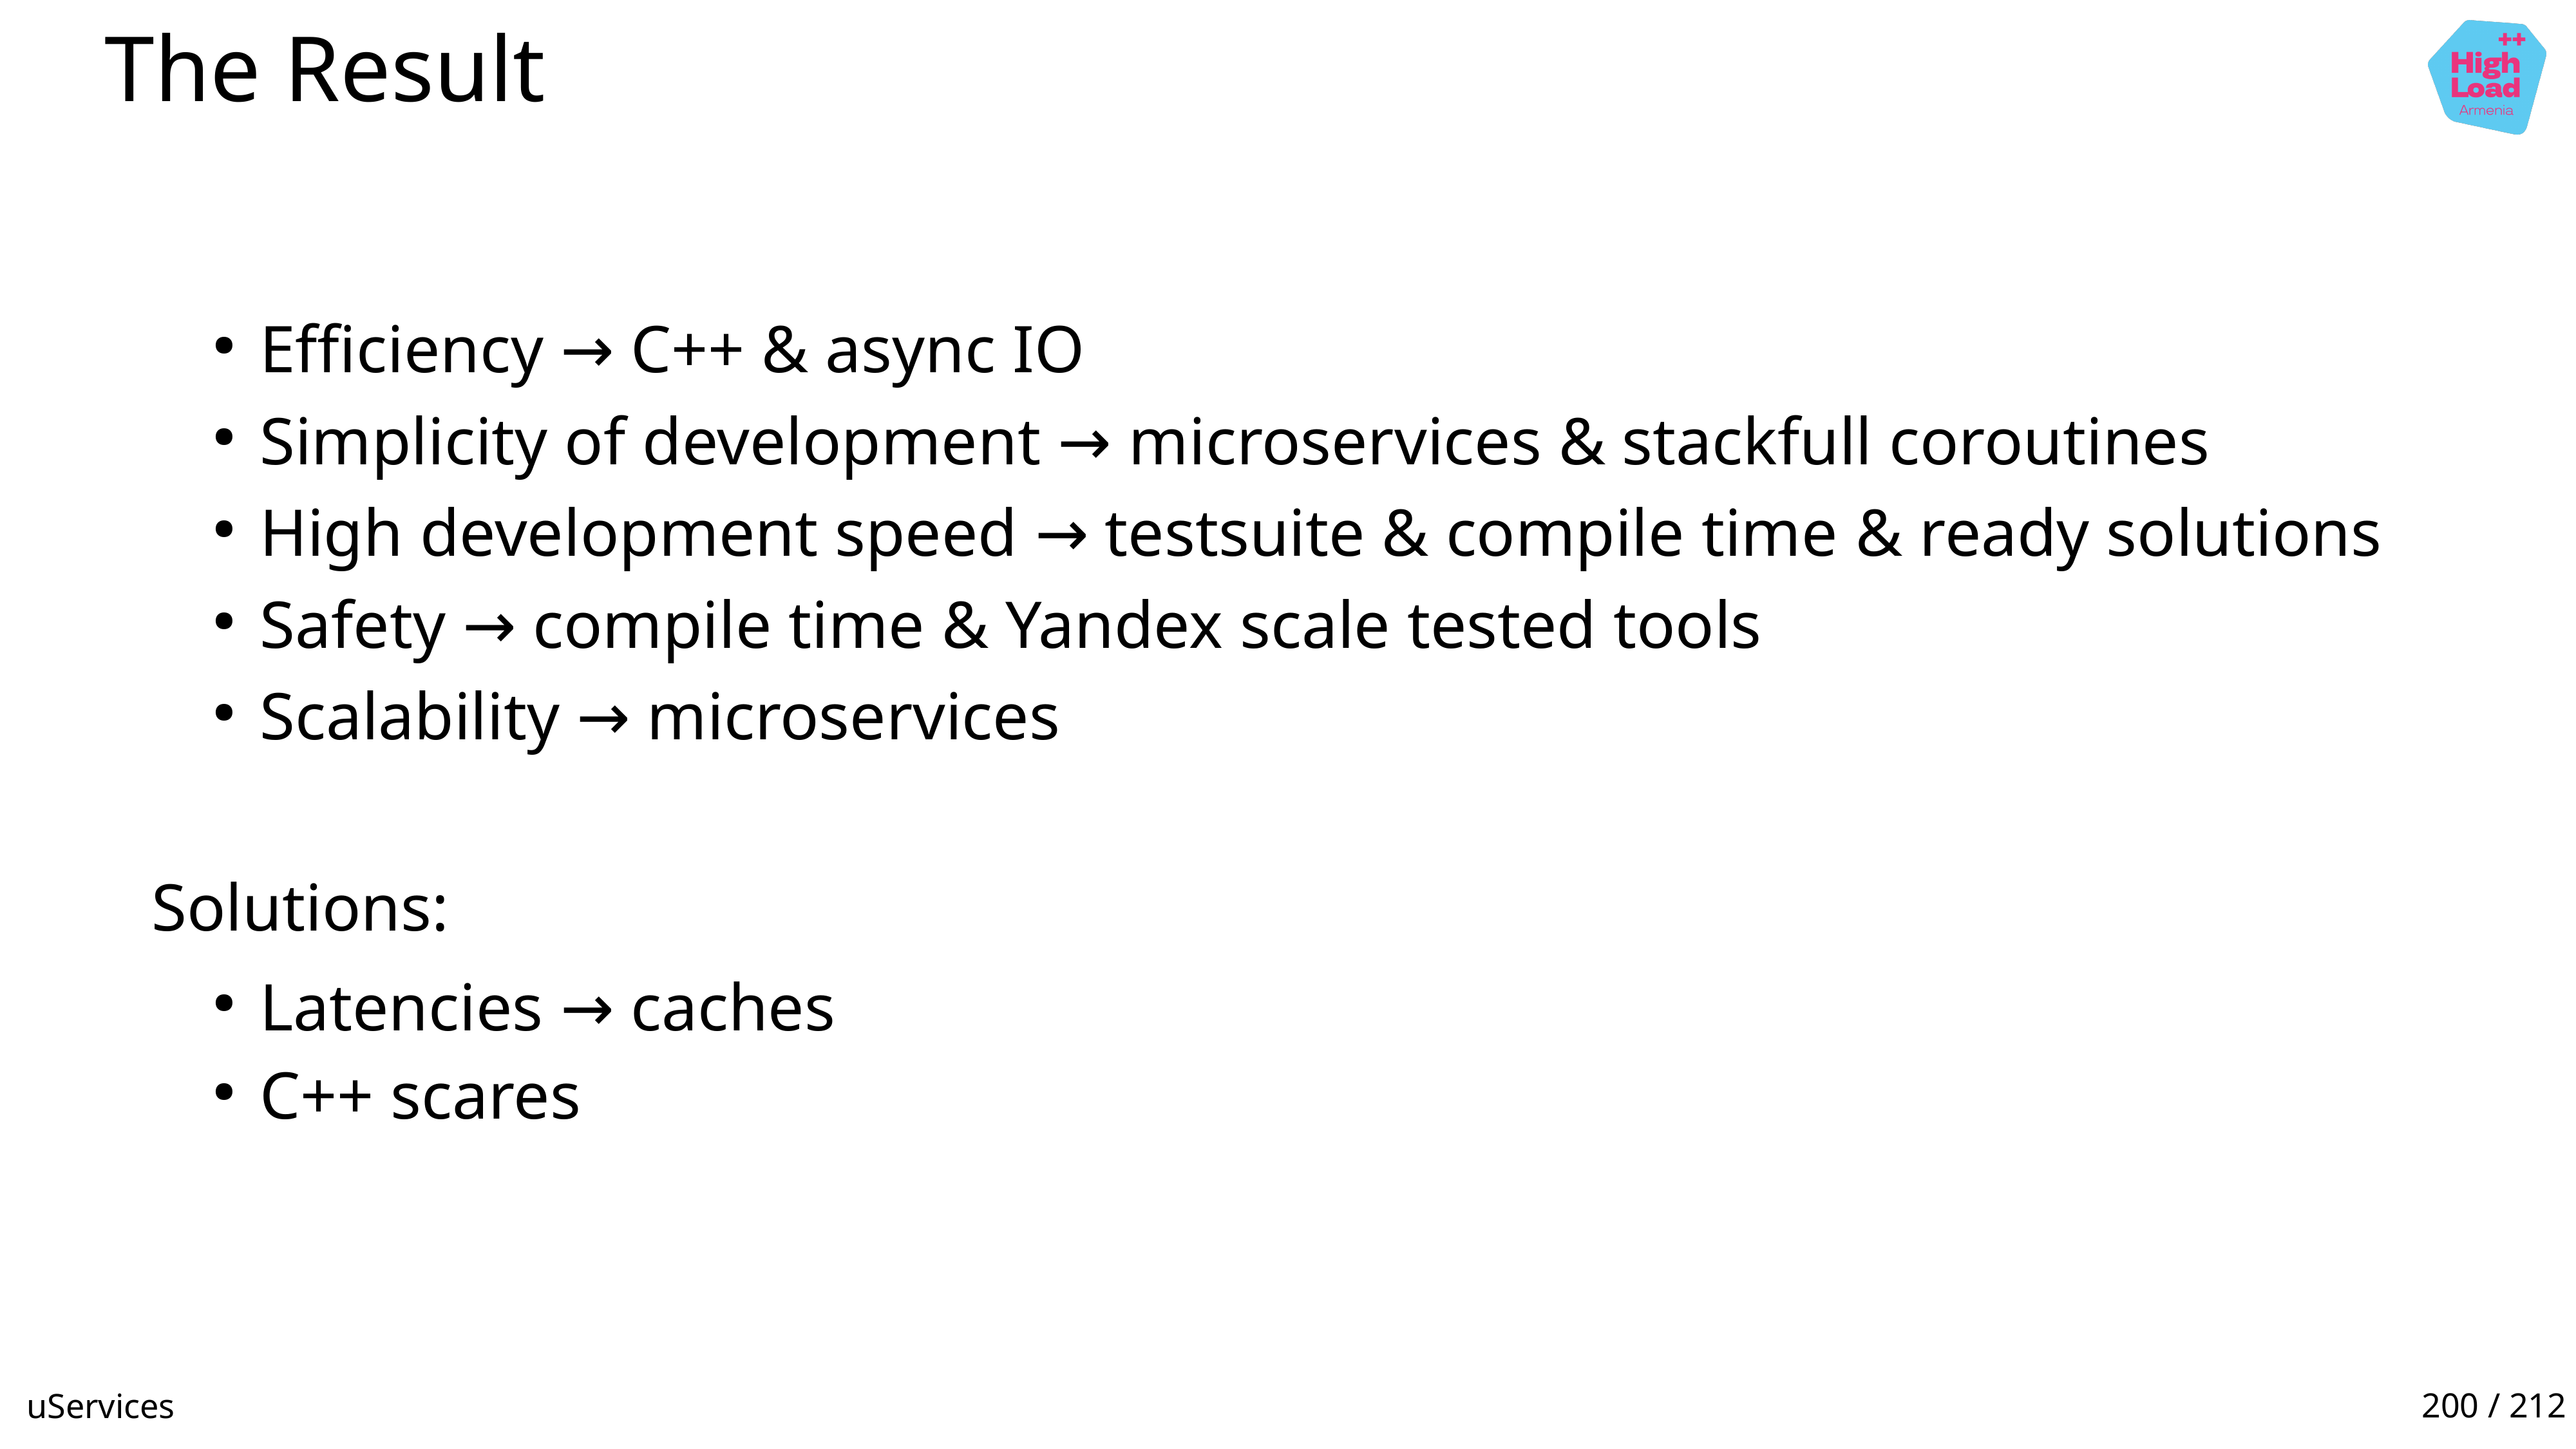

The Result
# Efficiency → С++ & async IO
 Simplicity of development → microservices & stackfull coroutines
 High development speed → testsuite & compile time & ready solutions
 Safety → compile time & Yandex scale tested tools
 Scalability → microservices
Solutions:
 Latencies → caches
 C++ scares
uServices